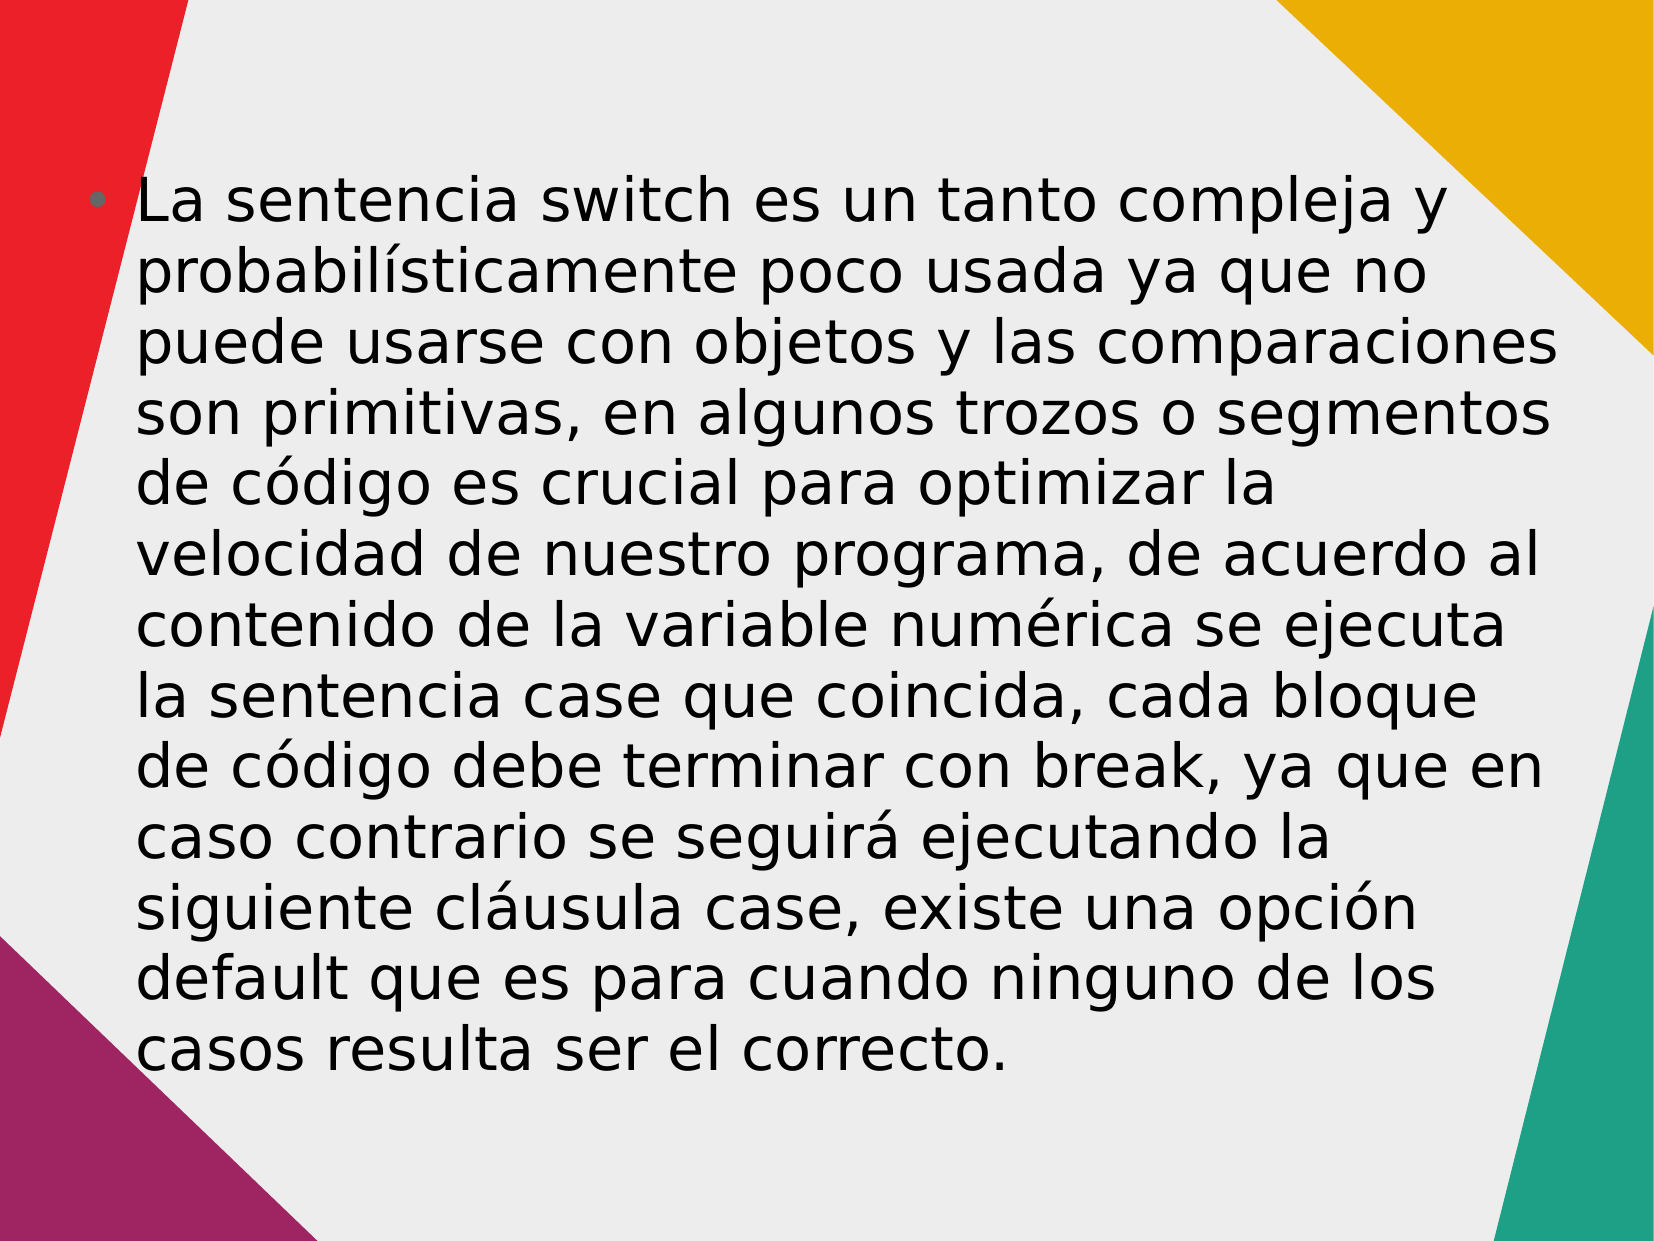

# La sentencia switch es un tanto compleja y probabilísticamente poco usada ya que no puede usarse con objetos y las comparaciones son primitivas, en algunos trozos o segmentos de código es crucial para optimizar la velocidad de nuestro programa, de acuerdo al contenido de la variable numérica se ejecuta la sentencia case que coincida, cada bloque de código debe terminar con break, ya que en caso contrario se seguirá ejecutando la siguiente cláusula case, existe una opción default que es para cuando ninguno de los casos resulta ser el correcto.